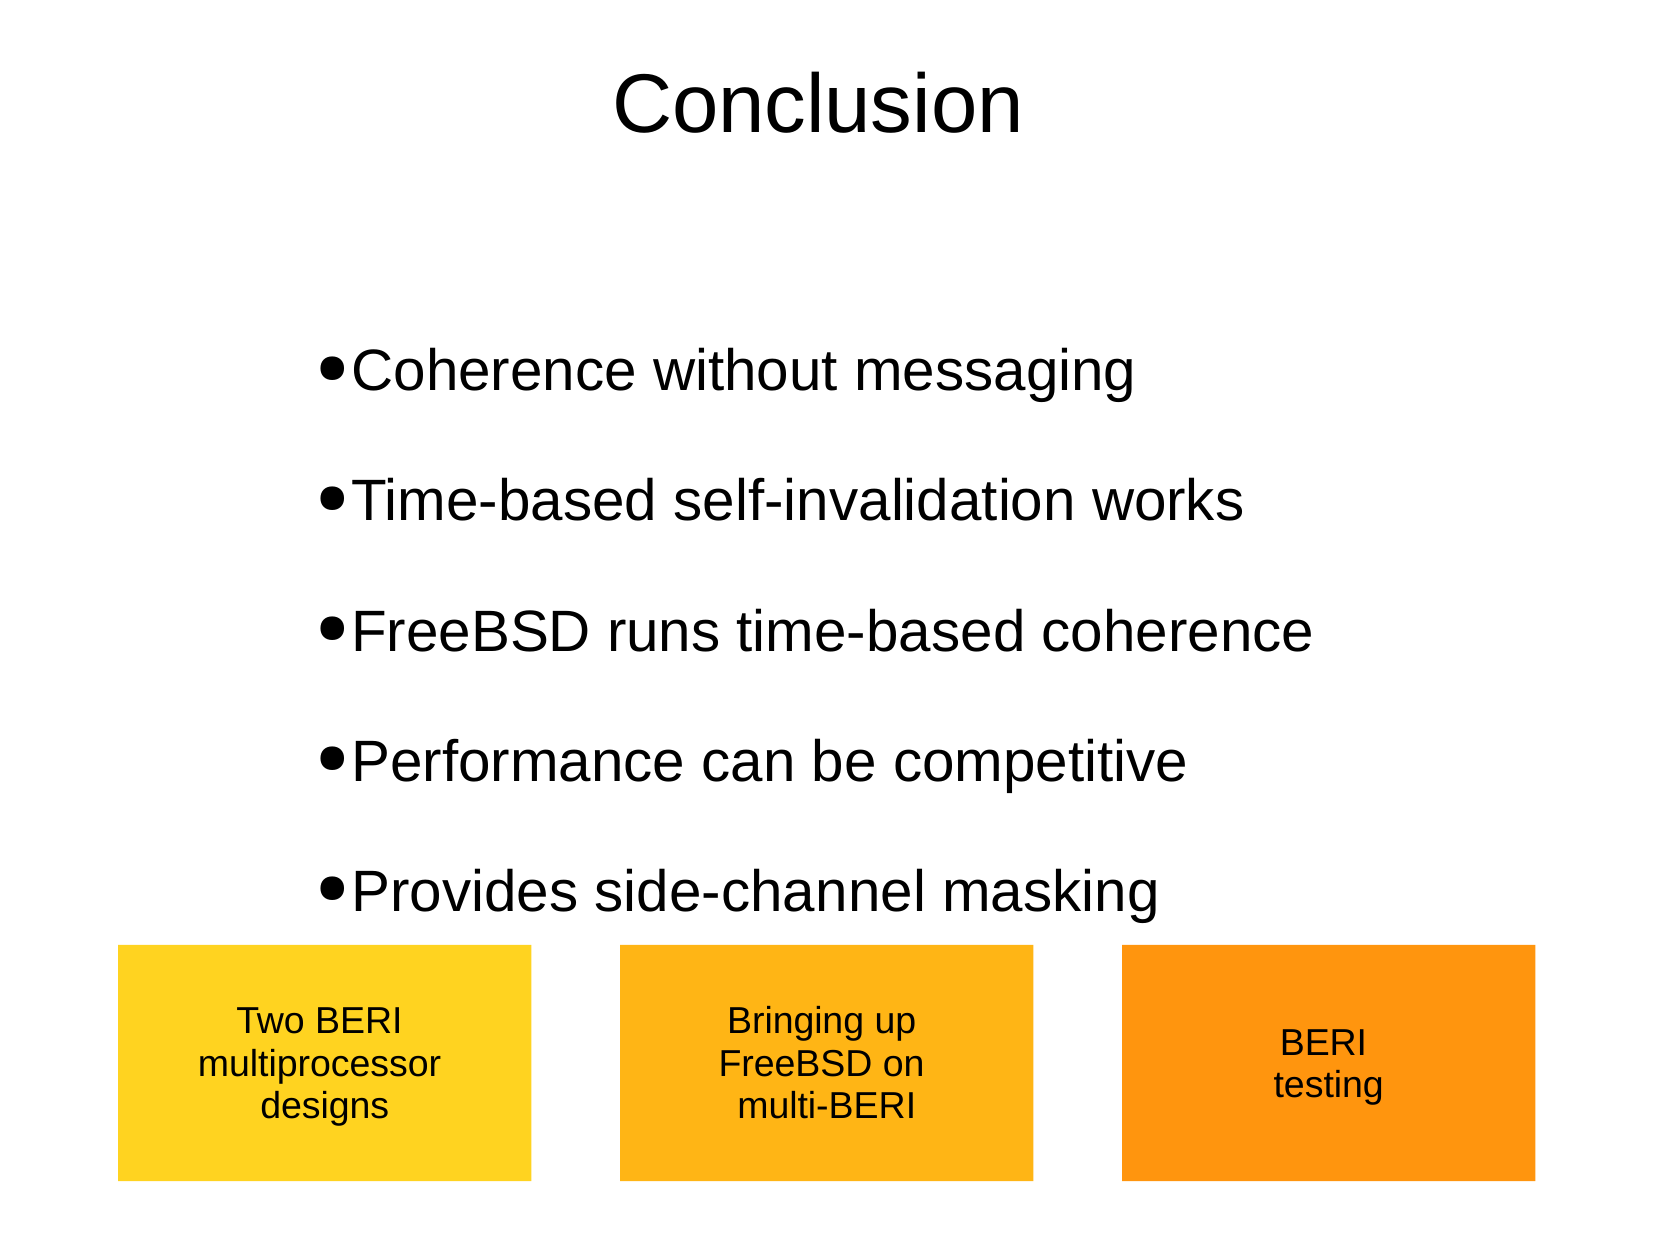

# Conclusion
Coherence without messaging
Time-based self-invalidation works
FreeBSD runs time-based coherence
Performance can be competitive
Provides side-channel masking
Two BERI
multiprocessor
designs
Bringing up
FreeBSD on
multi-BERI
BERI
testing